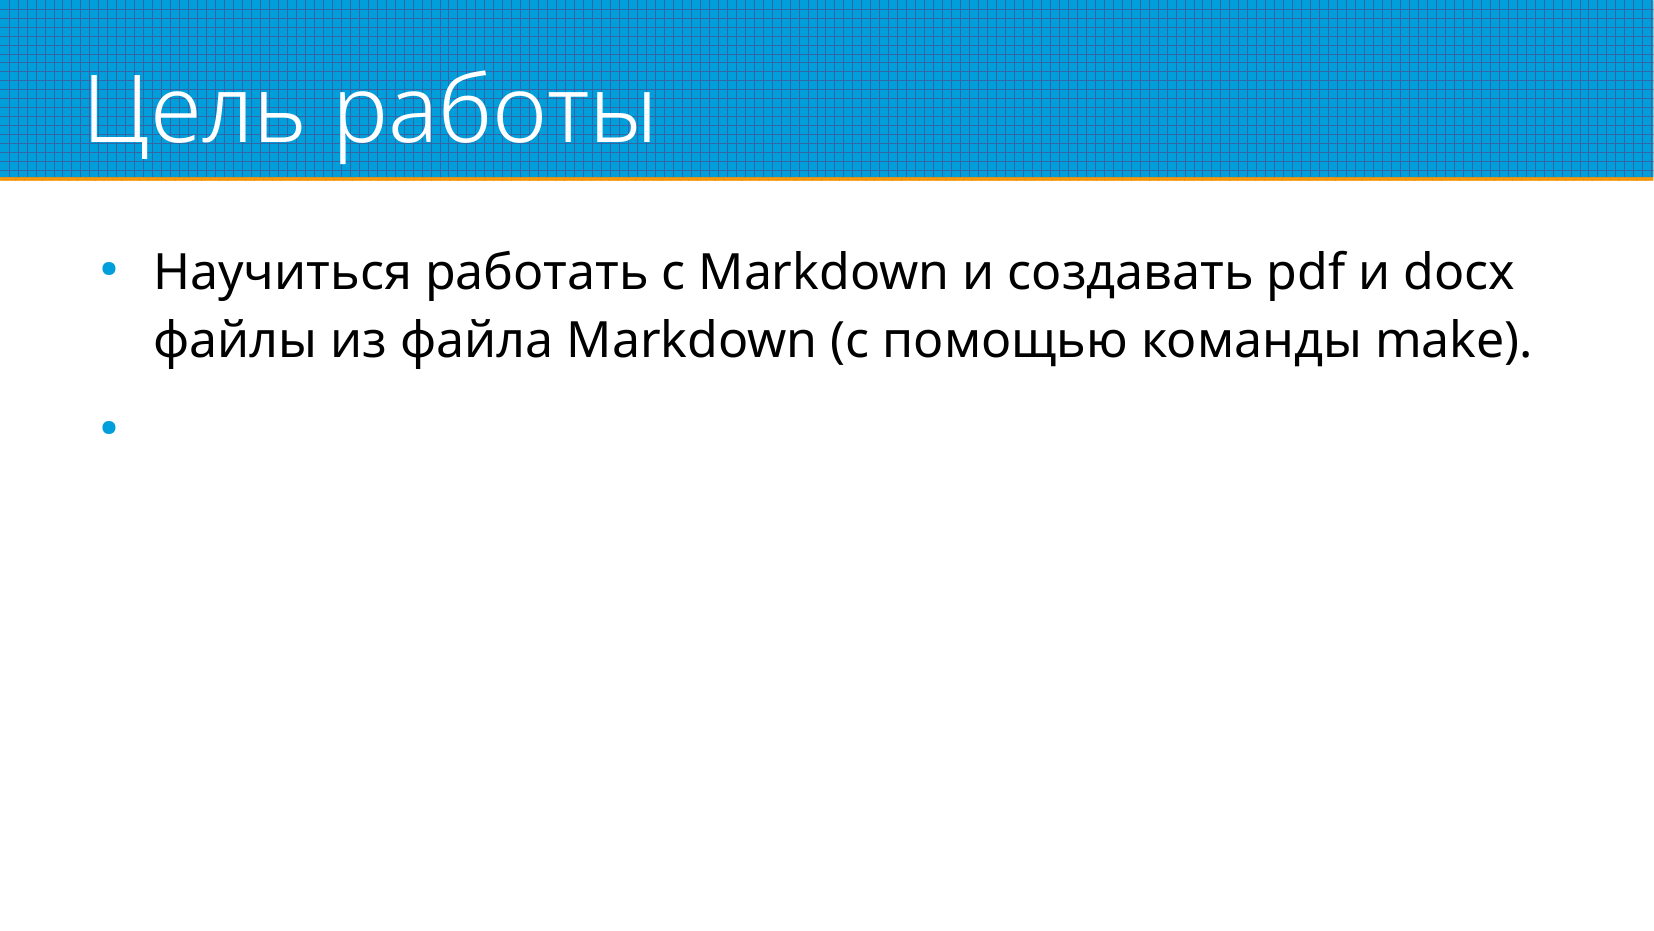

# Цель работы
Научиться работать с Markdown и создавать pdf и docx файлы из файла Markdown (с помощью команды make).